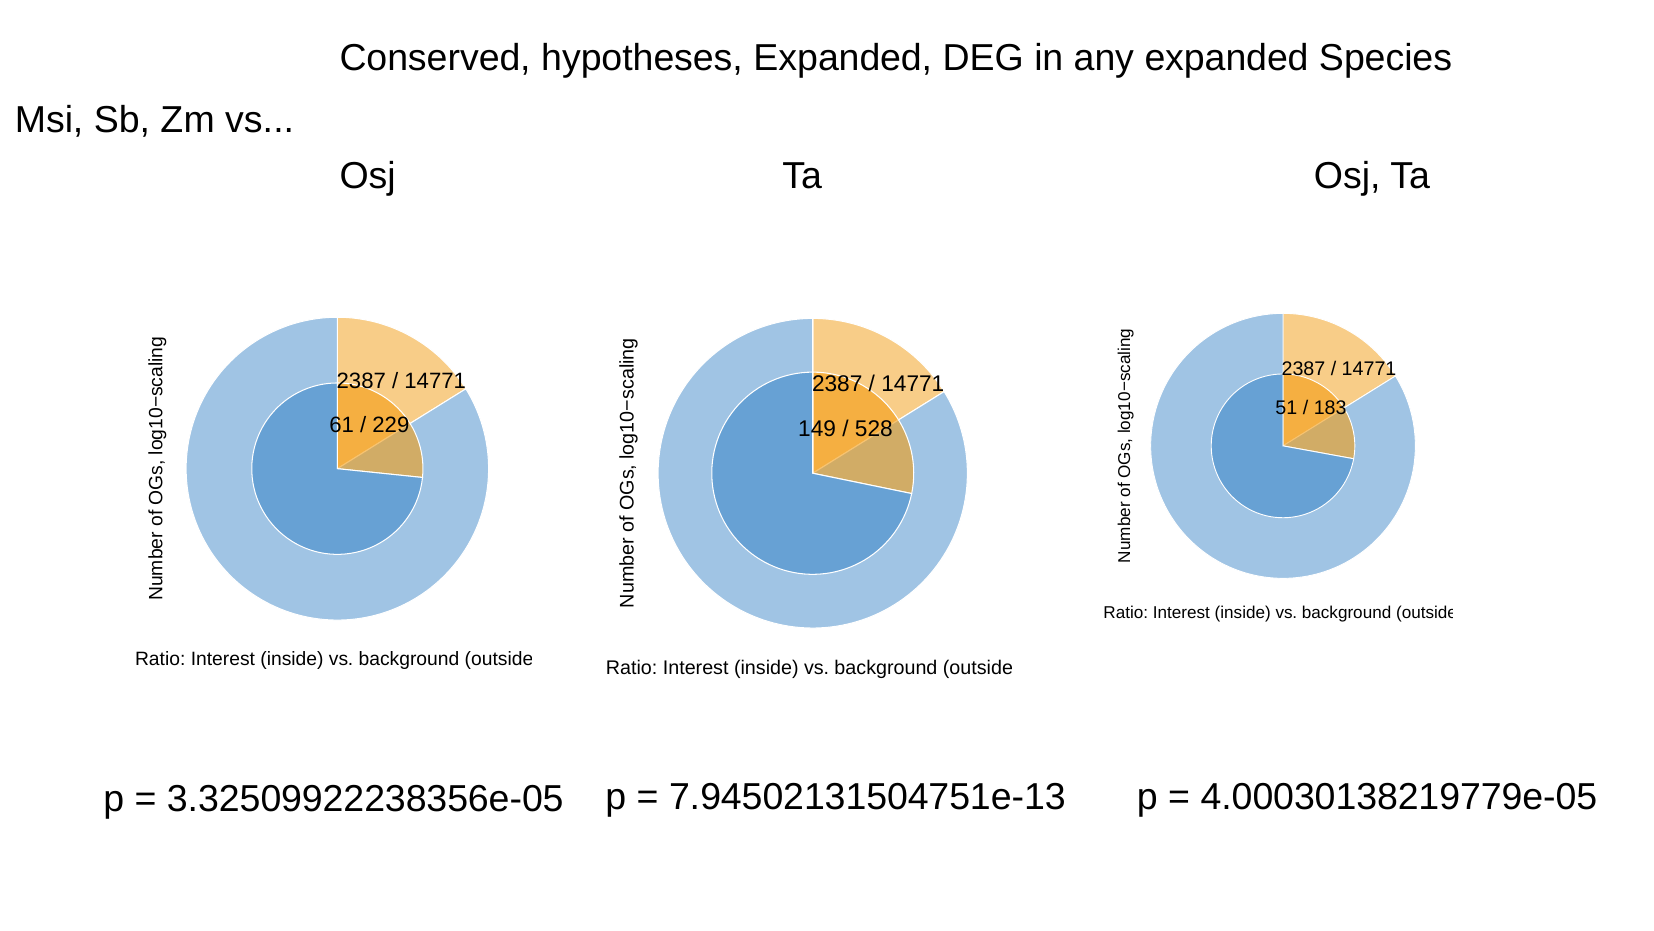

Conserved, hypotheses, Expanded, DEG in any expanded Species
Msi, Sb, Zm vs...
Osj
Ta
Osj, Ta
p = 7.94502131504751e-13
p = 4.00030138219779e-05
p = 3.32509922238356e-05